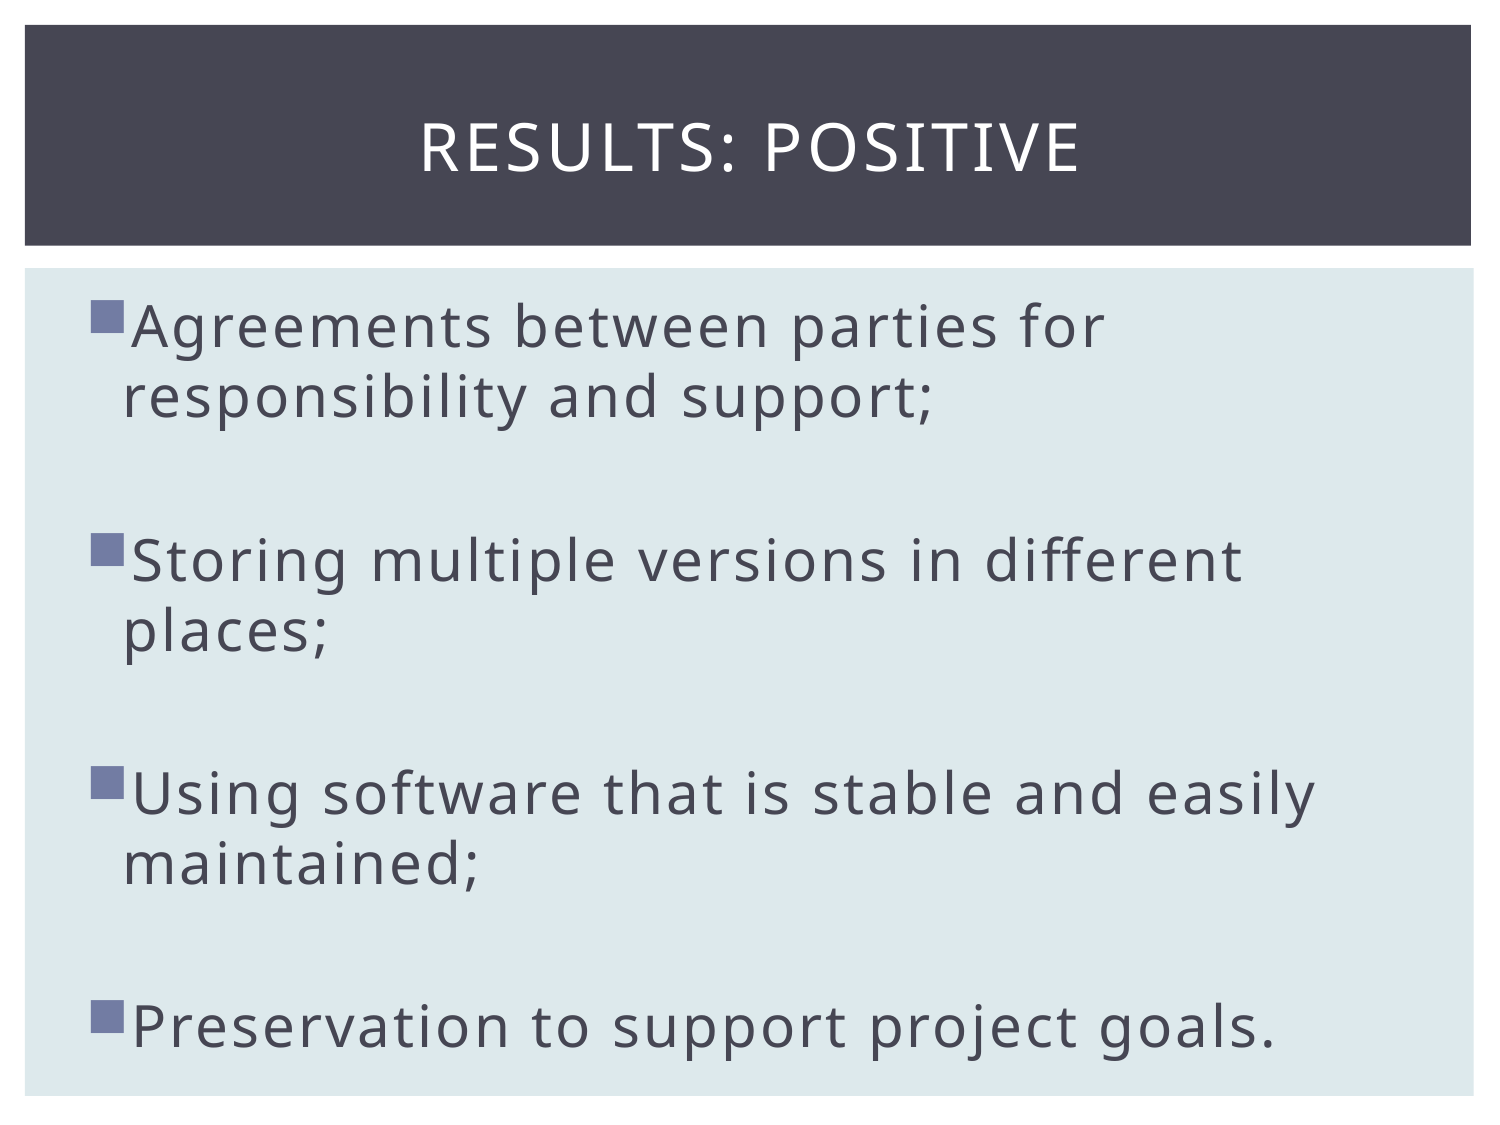

Results: positive
# Agreements between parties for responsibility and support;
Storing multiple versions in different places;
Using software that is stable and easily maintained;
Preservation to support project goals.